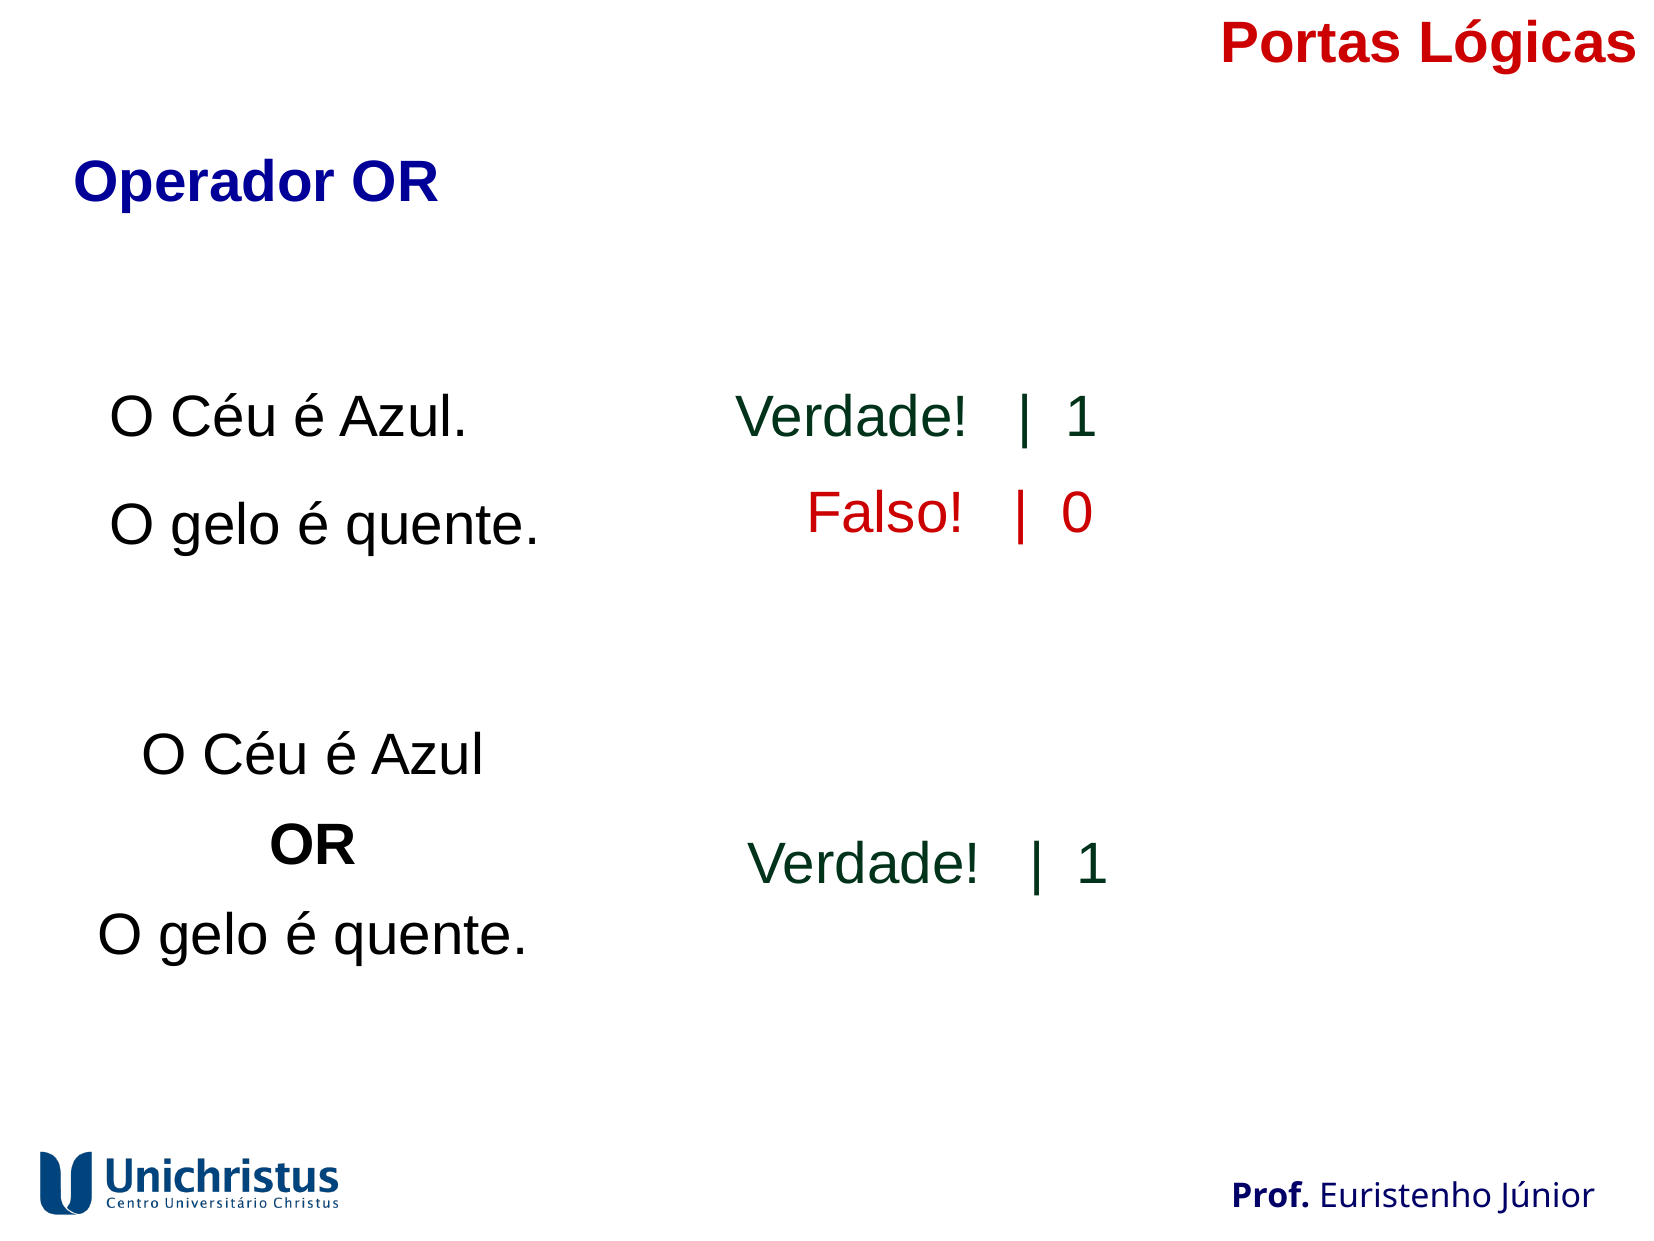

Portas Lógicas
Operador OR
O Céu é Azul.
Verdade! | 1
Falso! | 0
O gelo é quente.
O Céu é Azul
OR
O gelo é quente.
Verdade! | 1
Prof. Euristenho Júnior